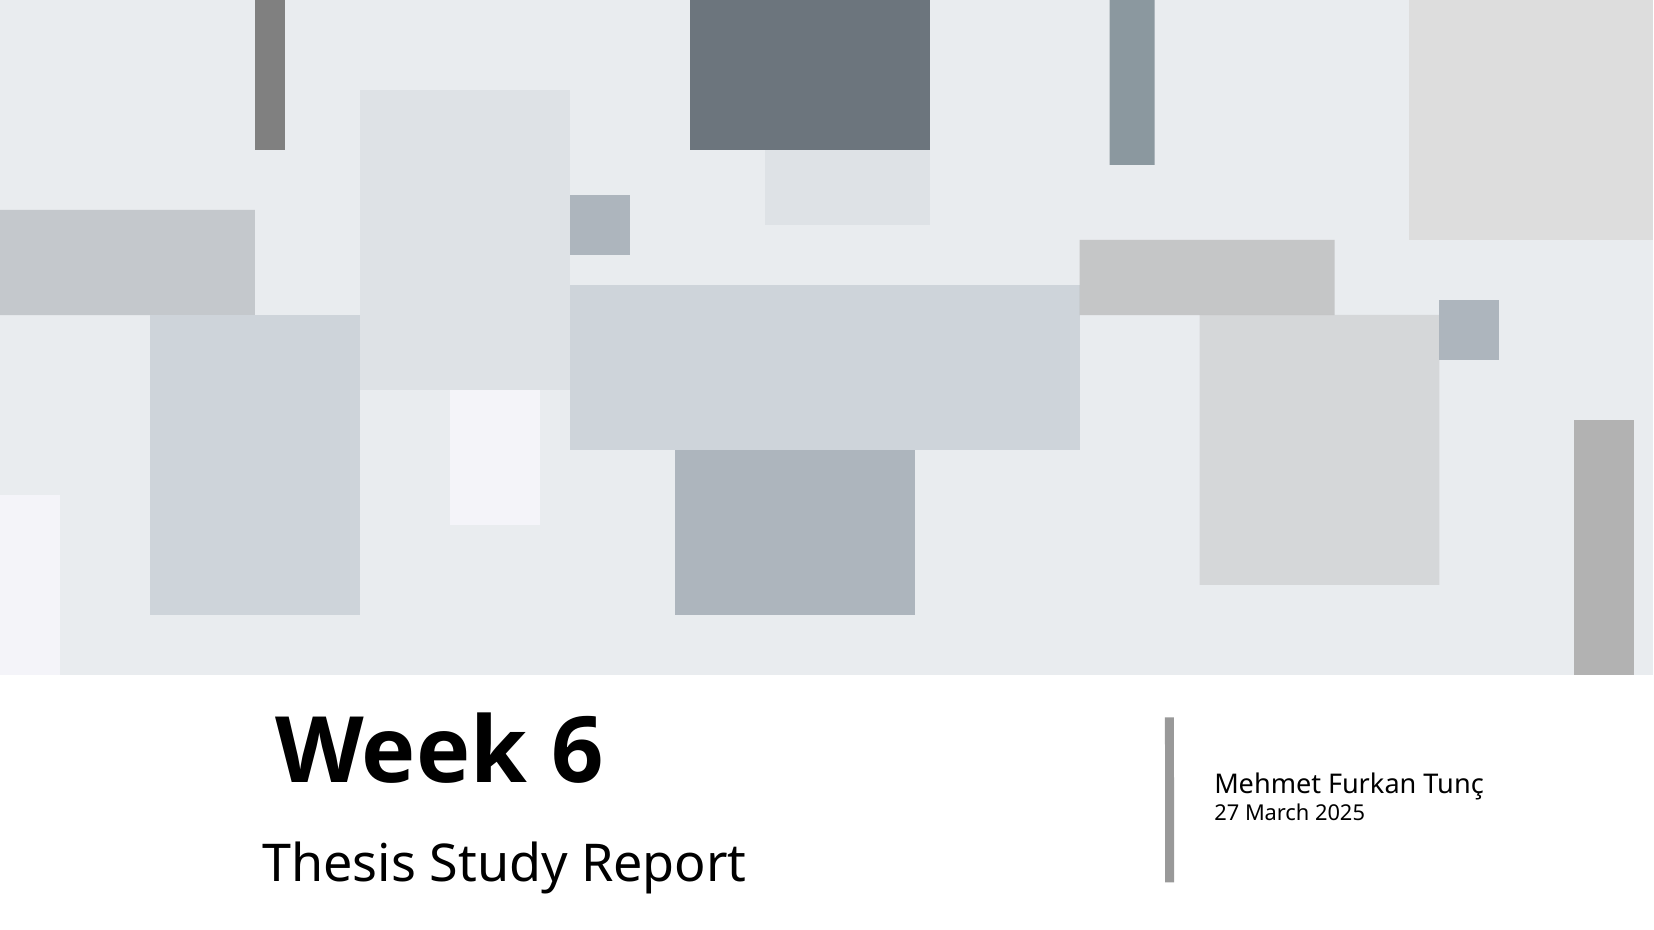

# Week 6
Mehmet Furkan Tunç
27 March 2025
Thesis Study Report